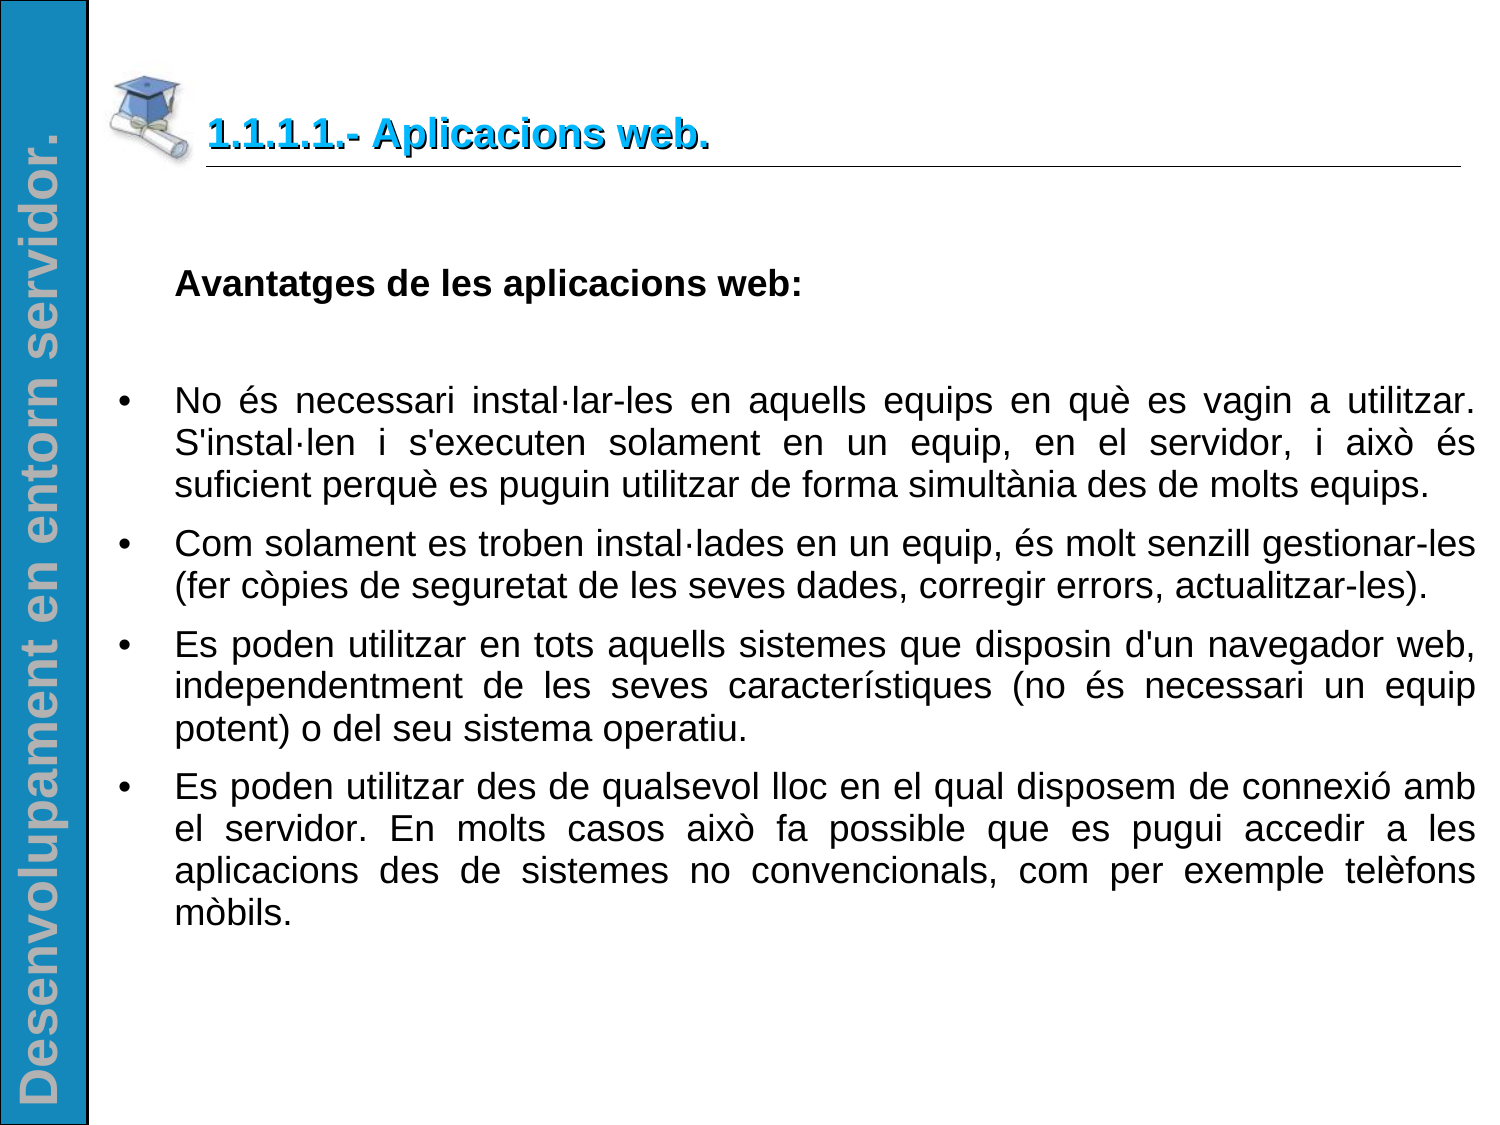

# 1.1.1.1.- Aplicacions web.
Avantatges de les aplicacions web:
No és necessari instal·lar-les en aquells equips en què es vagin a utilitzar. S'instal·len i s'executen solament en un equip, en el servidor, i això és suficient perquè es puguin utilitzar de forma simultània des de molts equips.
Com solament es troben instal·lades en un equip, és molt senzill gestionar-les (fer còpies de seguretat de les seves dades, corregir errors, actualitzar-les).
Es poden utilitzar en tots aquells sistemes que disposin d'un navegador web, independentment de les seves característiques (no és necessari un equip potent) o del seu sistema operatiu.
Es poden utilitzar des de qualsevol lloc en el qual disposem de connexió amb el servidor. En molts casos això fa possible que es pugui accedir a les aplicacions des de sistemes no convencionals, com per exemple telèfons mòbils.